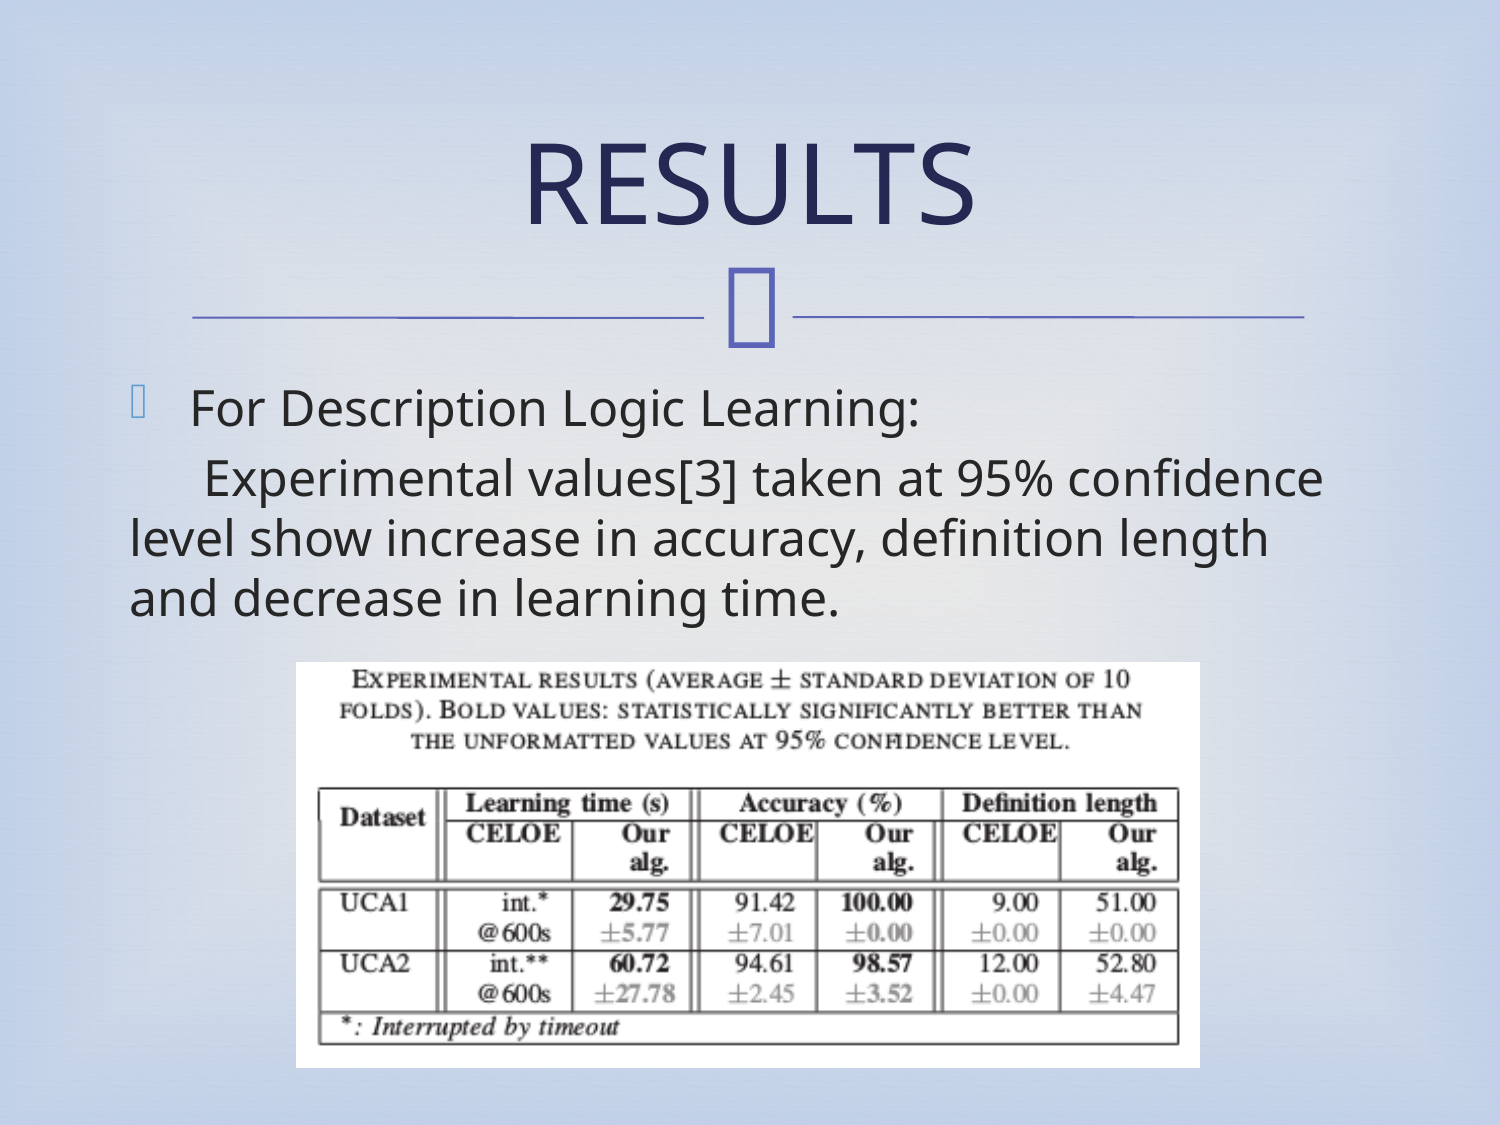

RESULTS
# For Description Logic Learning:
	Experimental values[3] taken at 95% confidence level show increase in accuracy, definition length and decrease in learning time.